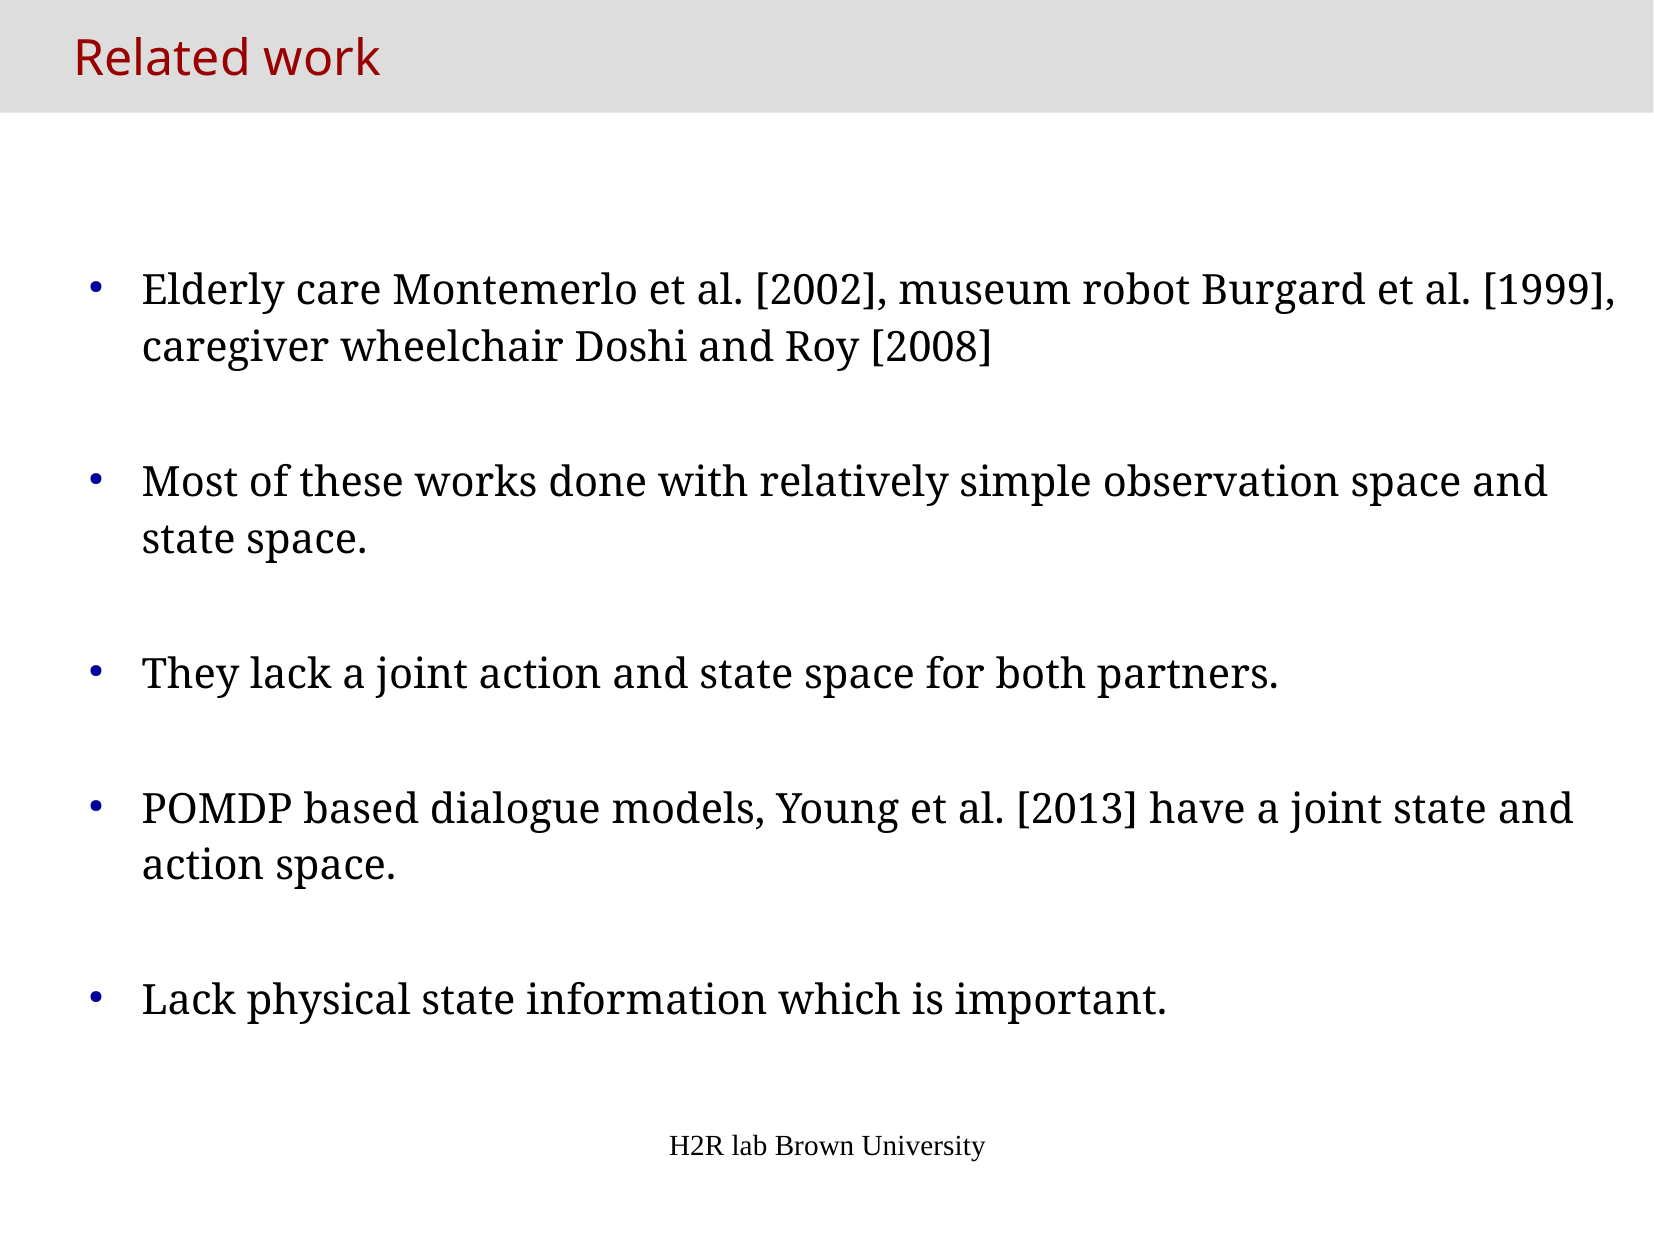

# Related work
Elderly care Montemerlo et al. [2002], museum robot Burgard et al. [1999], caregiver wheelchair Doshi and Roy [2008]
Most of these works done with relatively simple observation space and state space.
They lack a joint action and state space for both partners.
POMDP based dialogue models, Young et al. [2013] have a joint state and action space.
Lack physical state information which is important.
H2R lab Brown University